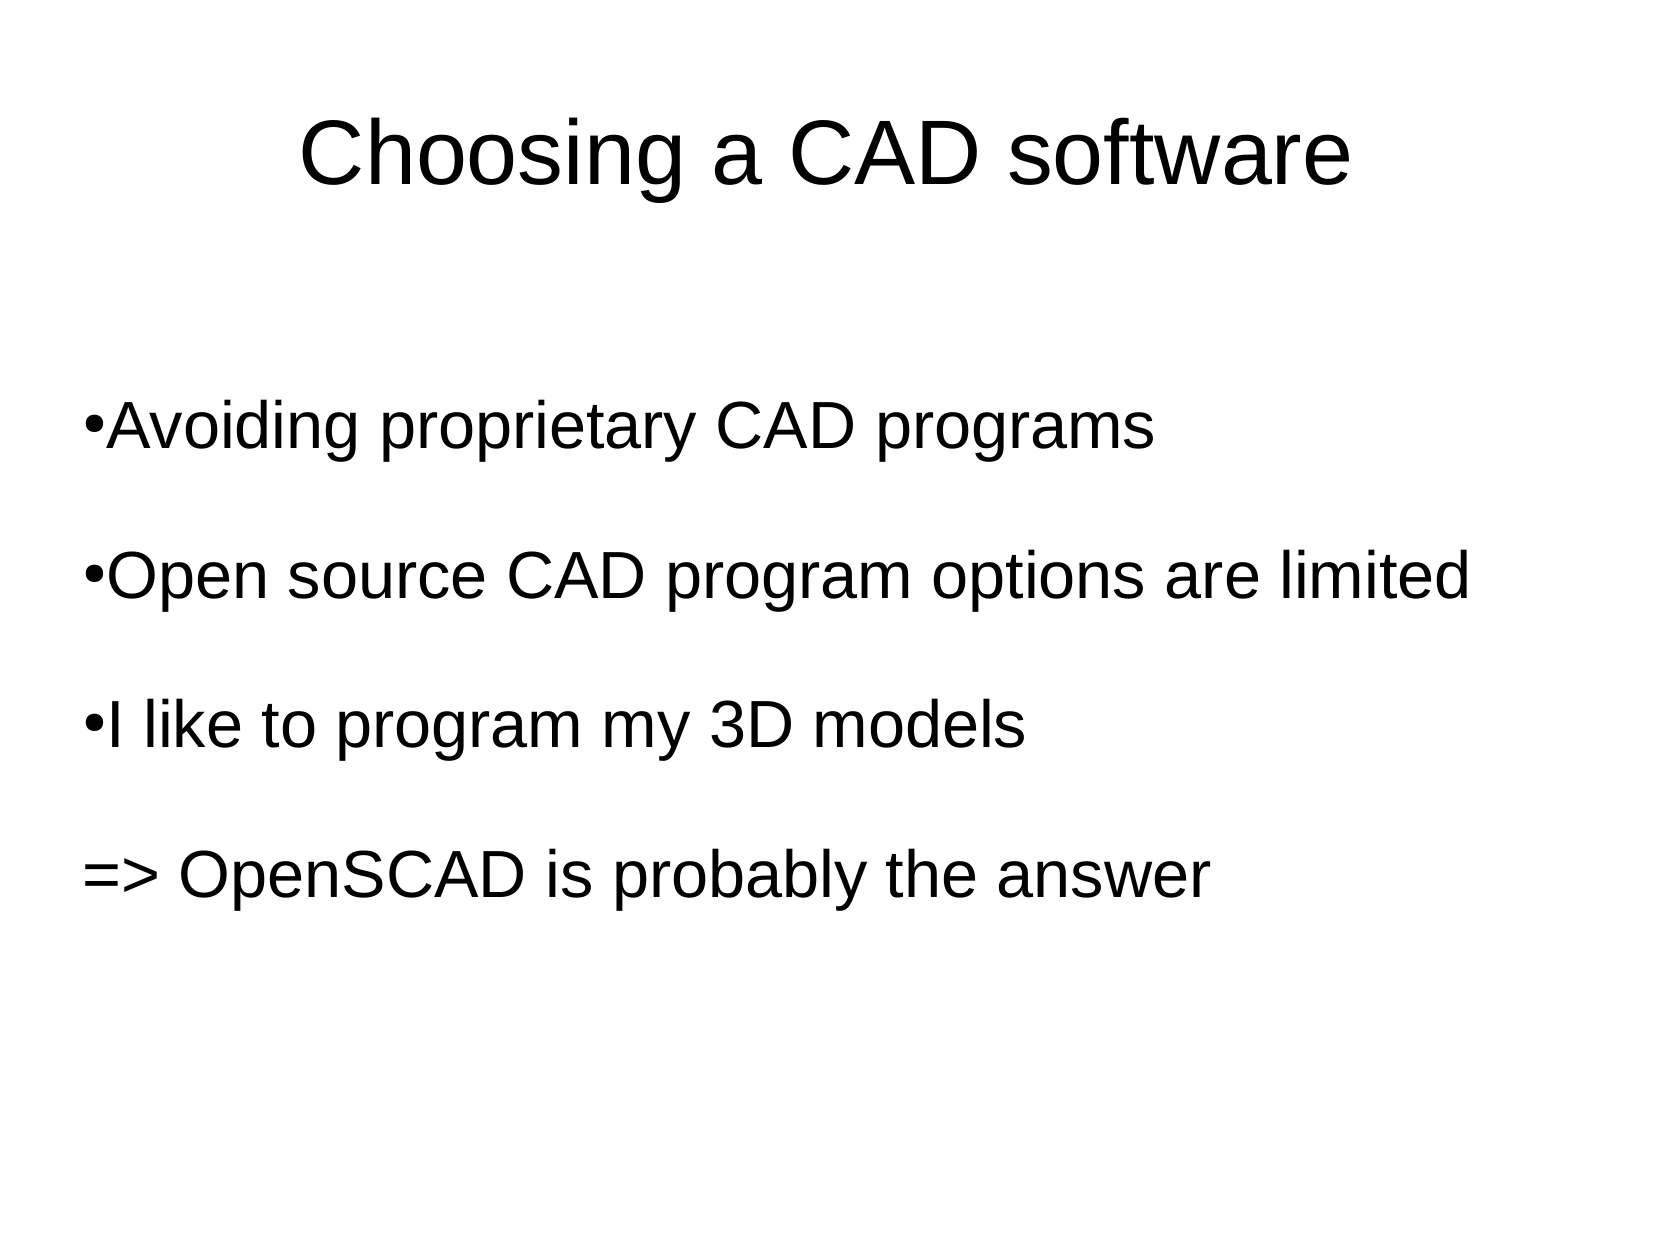

# Choosing a CAD software
Avoiding proprietary CAD programs
Open source CAD program options are limited
I like to program my 3D models
=> OpenSCAD is probably the answer